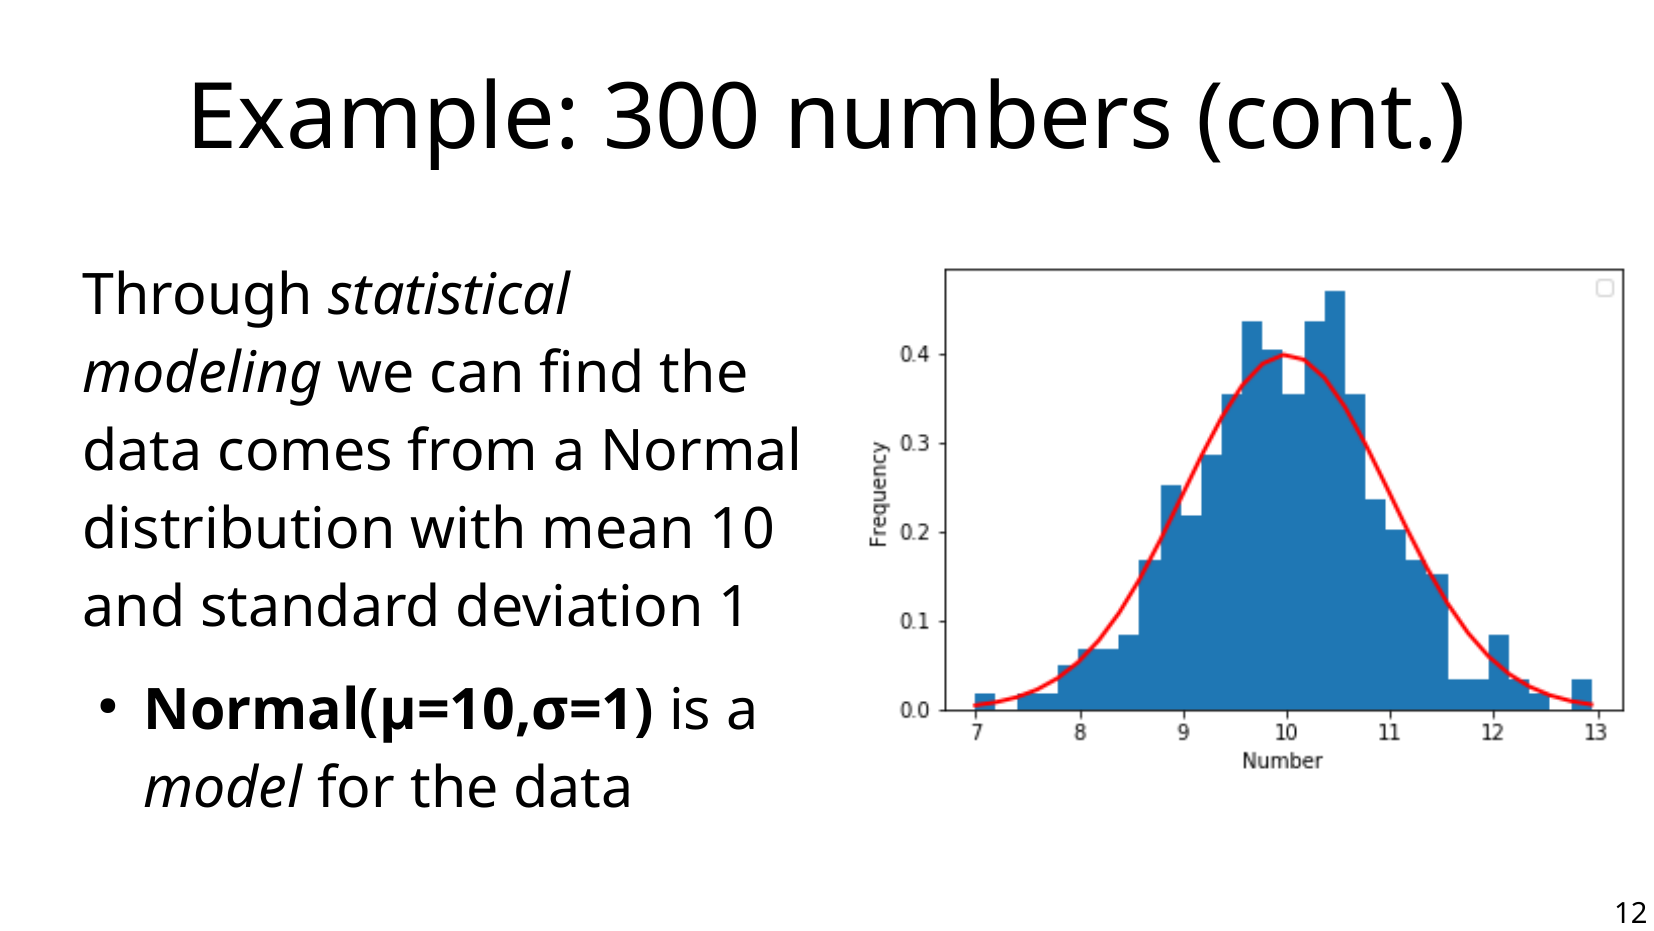

# Example: 300 numbers (cont.)
Through statistical modeling we can find the data comes from a Normal distribution with mean 10 and standard deviation 1
Normal(μ=10,σ=1) is a model for the data
12